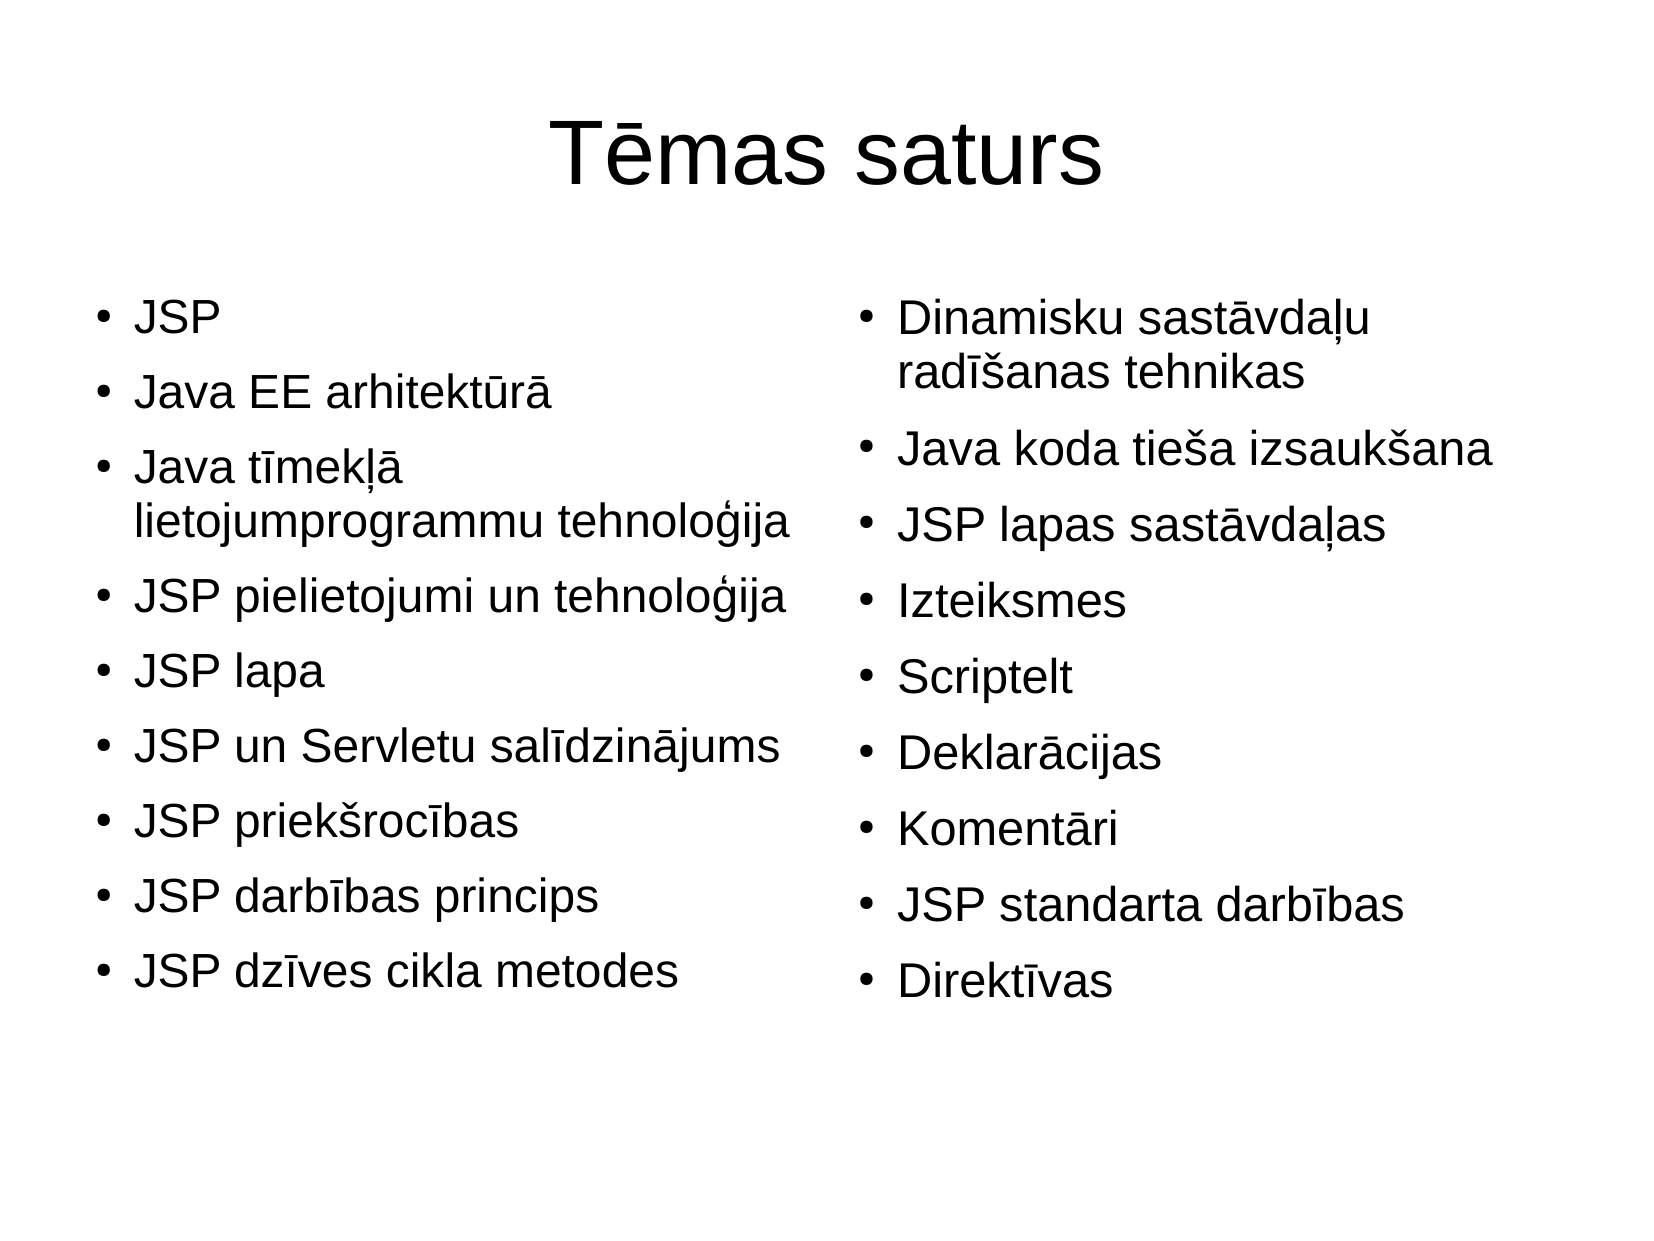

# Tēmas saturs
JSP
Java EE arhitektūrā
Java tīmekļā lietojumprogrammu tehnoloģija
JSP pielietojumi un tehnoloģija
JSP lapa
JSP un Servletu salīdzinājums
JSP priekšrocības
JSP darbības princips
JSP dzīves cikla metodes
Dinamisku sastāvdaļu radīšanas tehnikas
Java koda tieša izsaukšana
JSP lapas sastāvdaļas
Izteiksmes
Scriptelt
Deklarācijas
Komentāri
JSP standarta darbības
Direktīvas